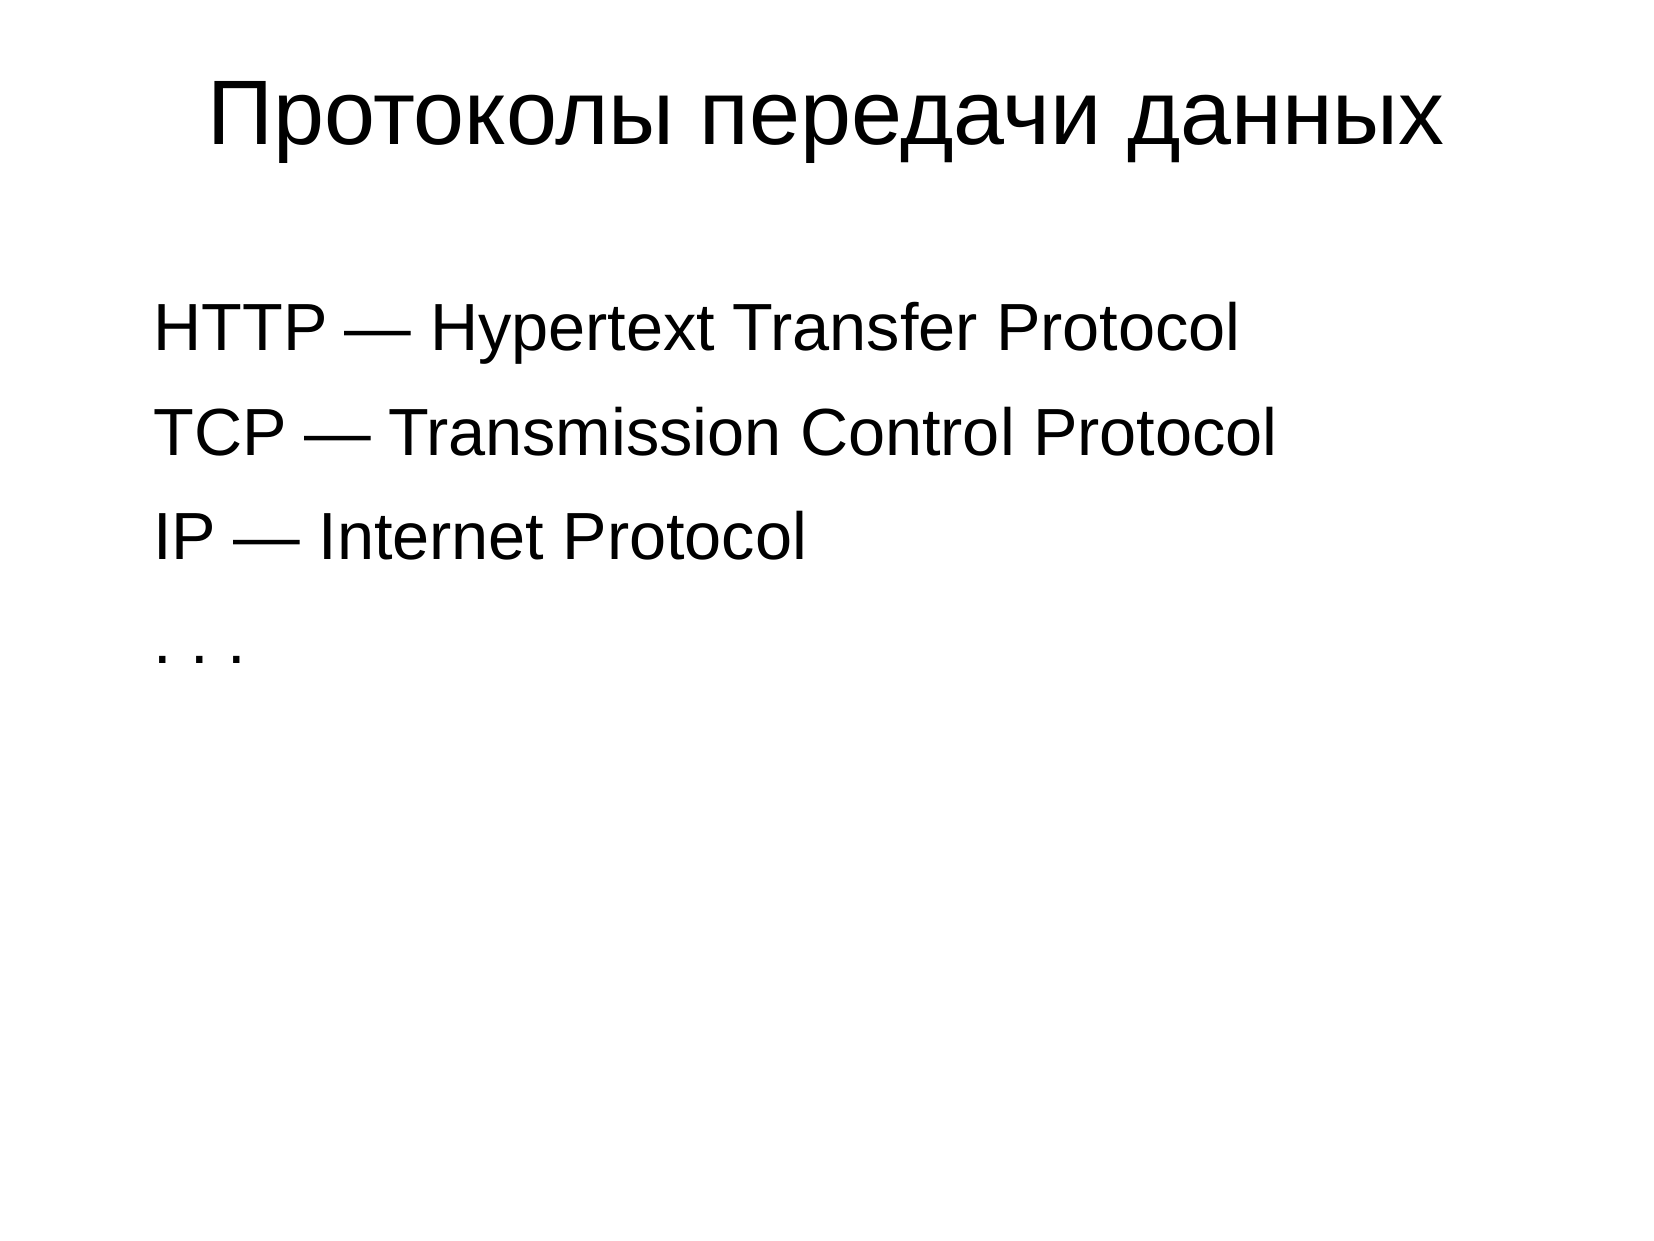

# Протоколы передачи данных
HTTP — Hypertext Transfer Protocol
TCP — Transmission Control Protocol
IP — Internet Protocol
. . .